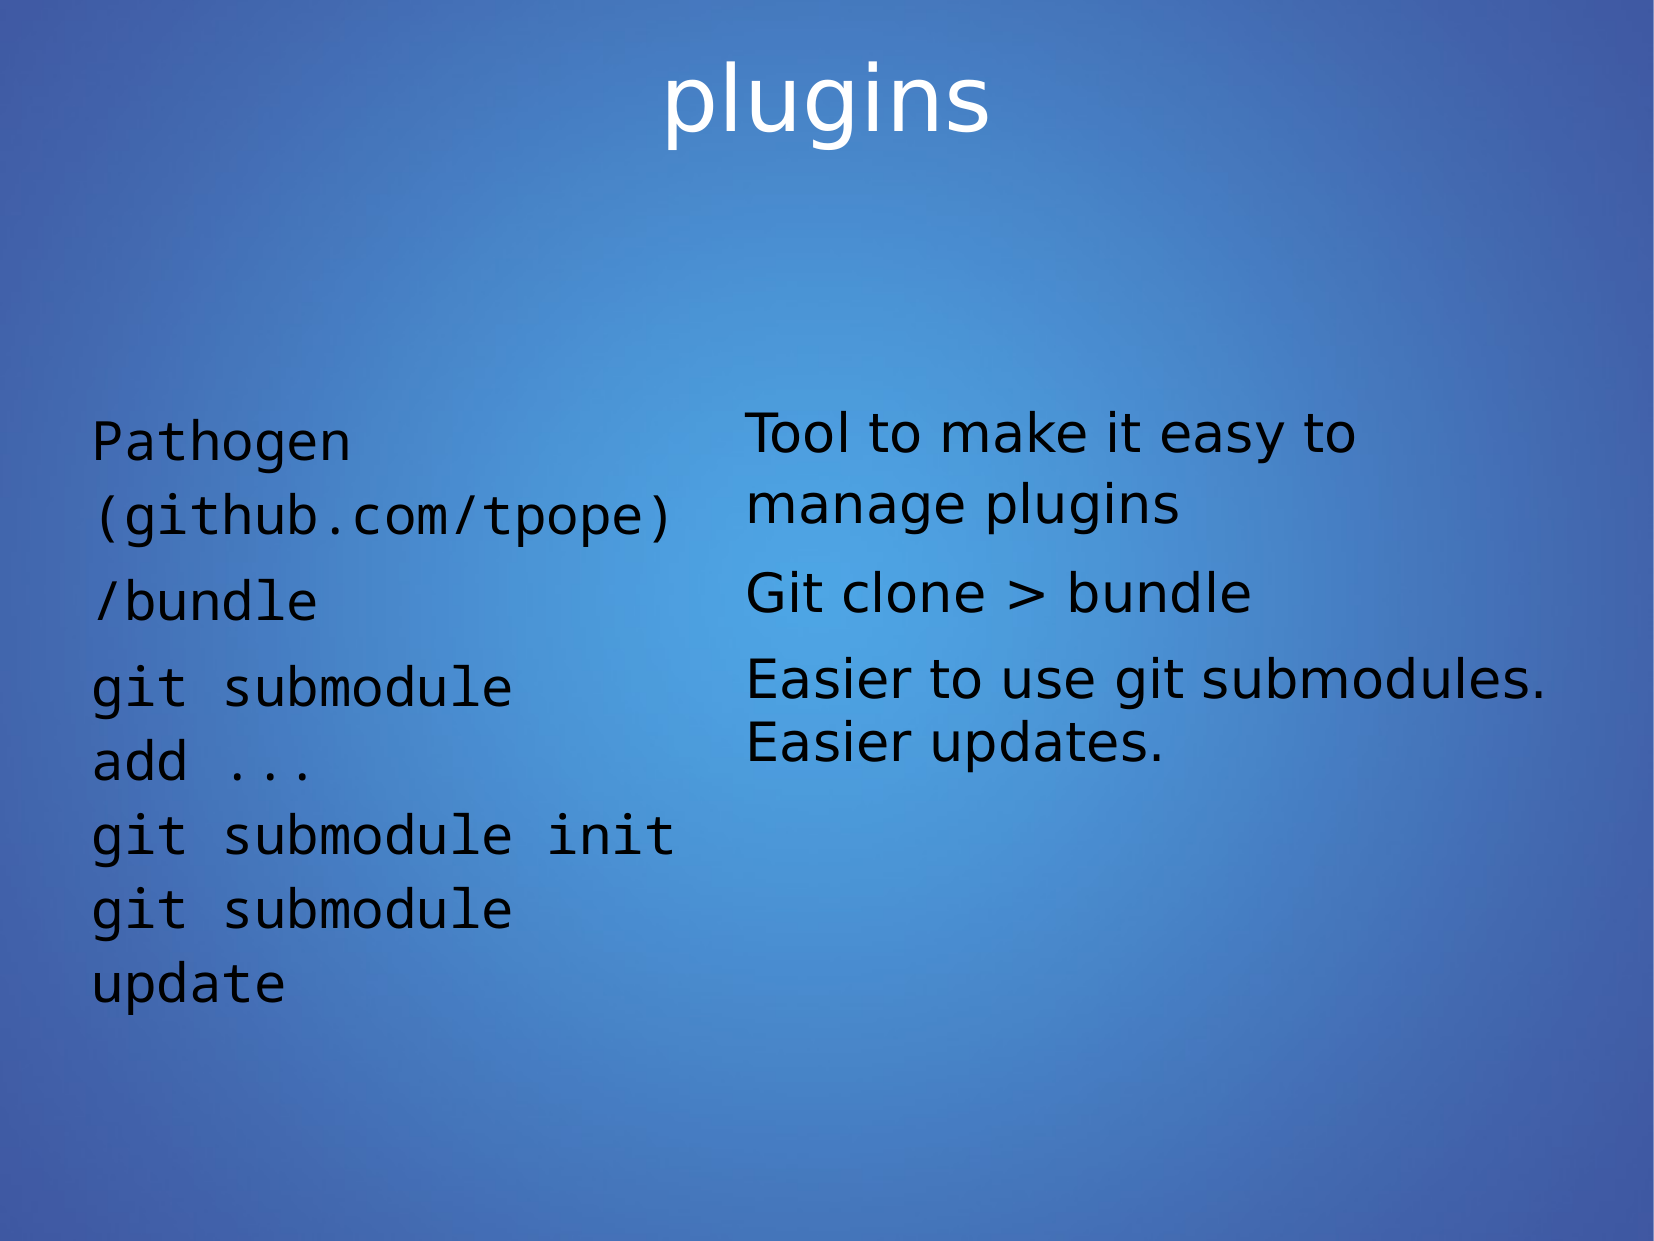

# plugins
| Pathogen (github.com/tpope) | Tool to make it easy to manage plugins |
| --- | --- |
| /bundle | Git clone > bundle |
| git submodule add ... git submodule init git submodule update | Easier to use git submodules. Easier updates. |